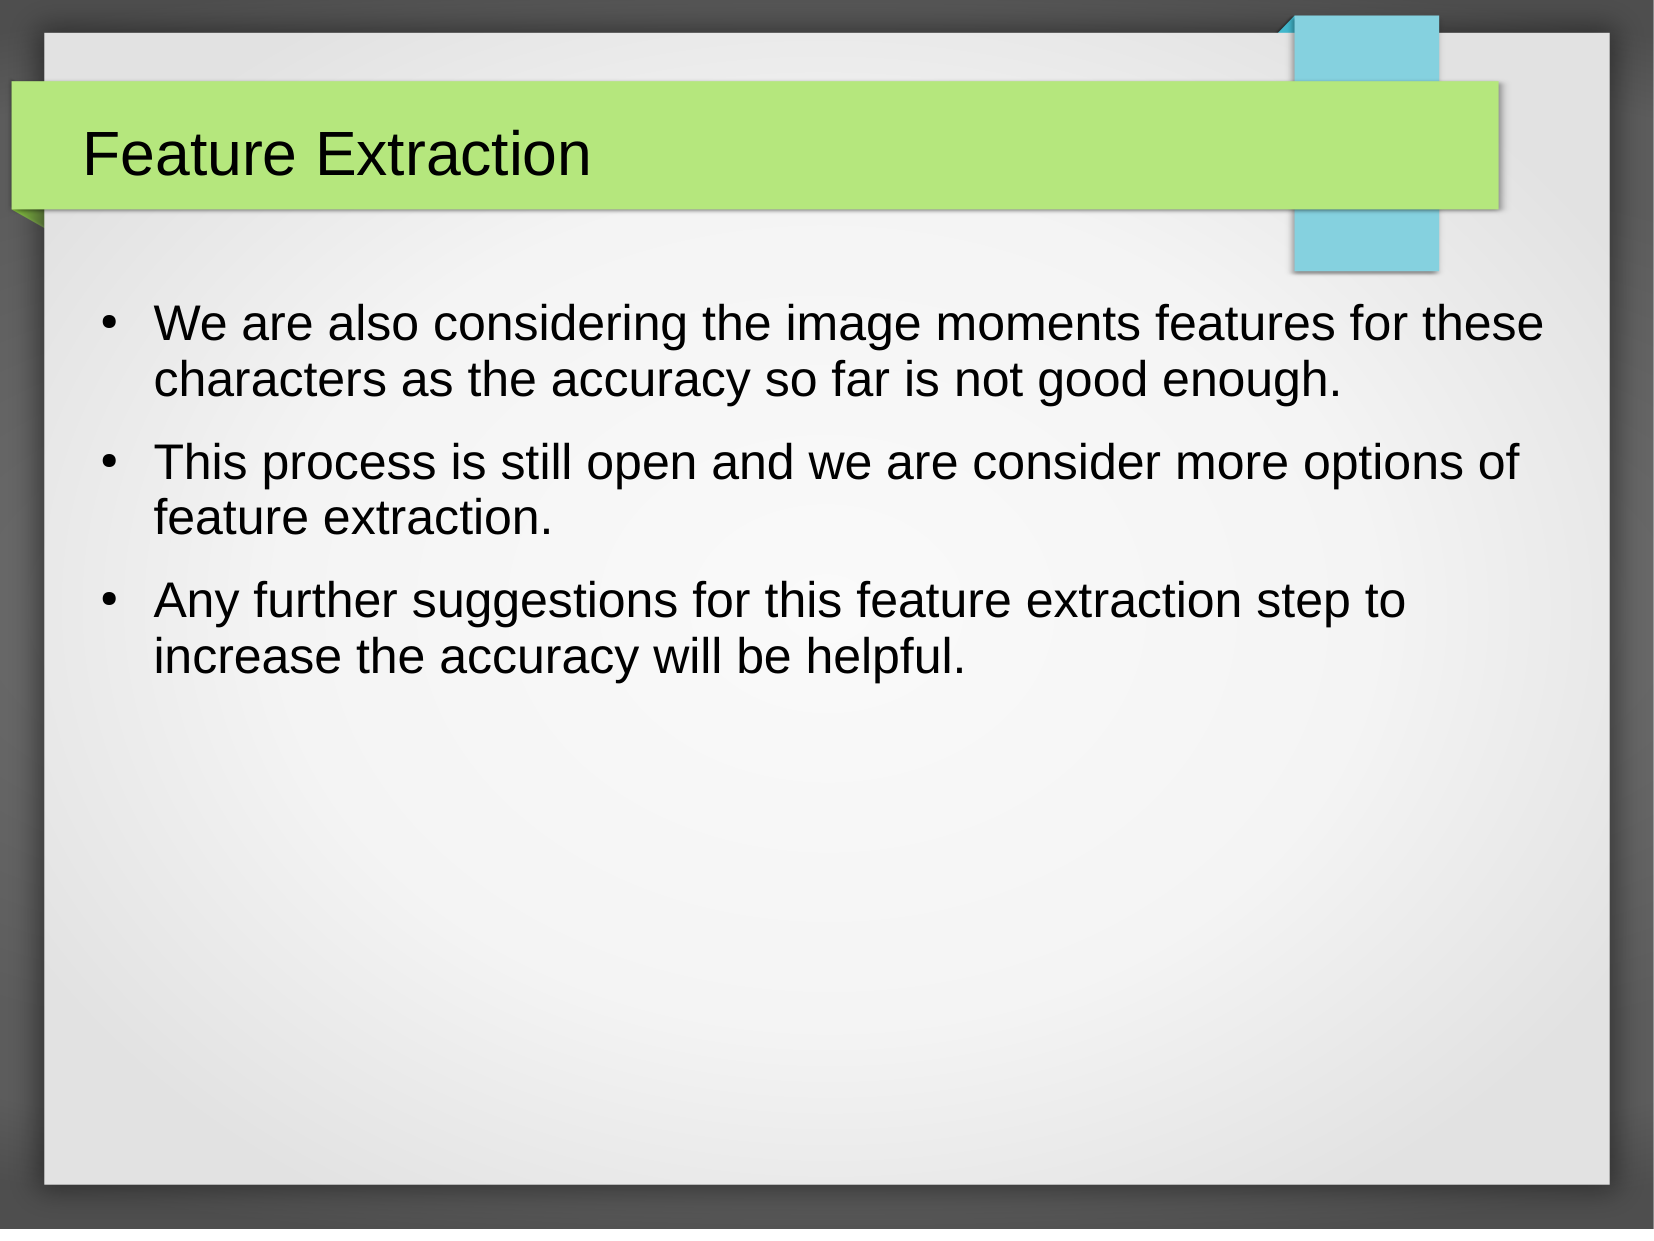

# Feature Extraction
We are also considering the image moments features for these characters as the accuracy so far is not good enough.
This process is still open and we are consider more options of feature extraction.
Any further suggestions for this feature extraction step to increase the accuracy will be helpful.